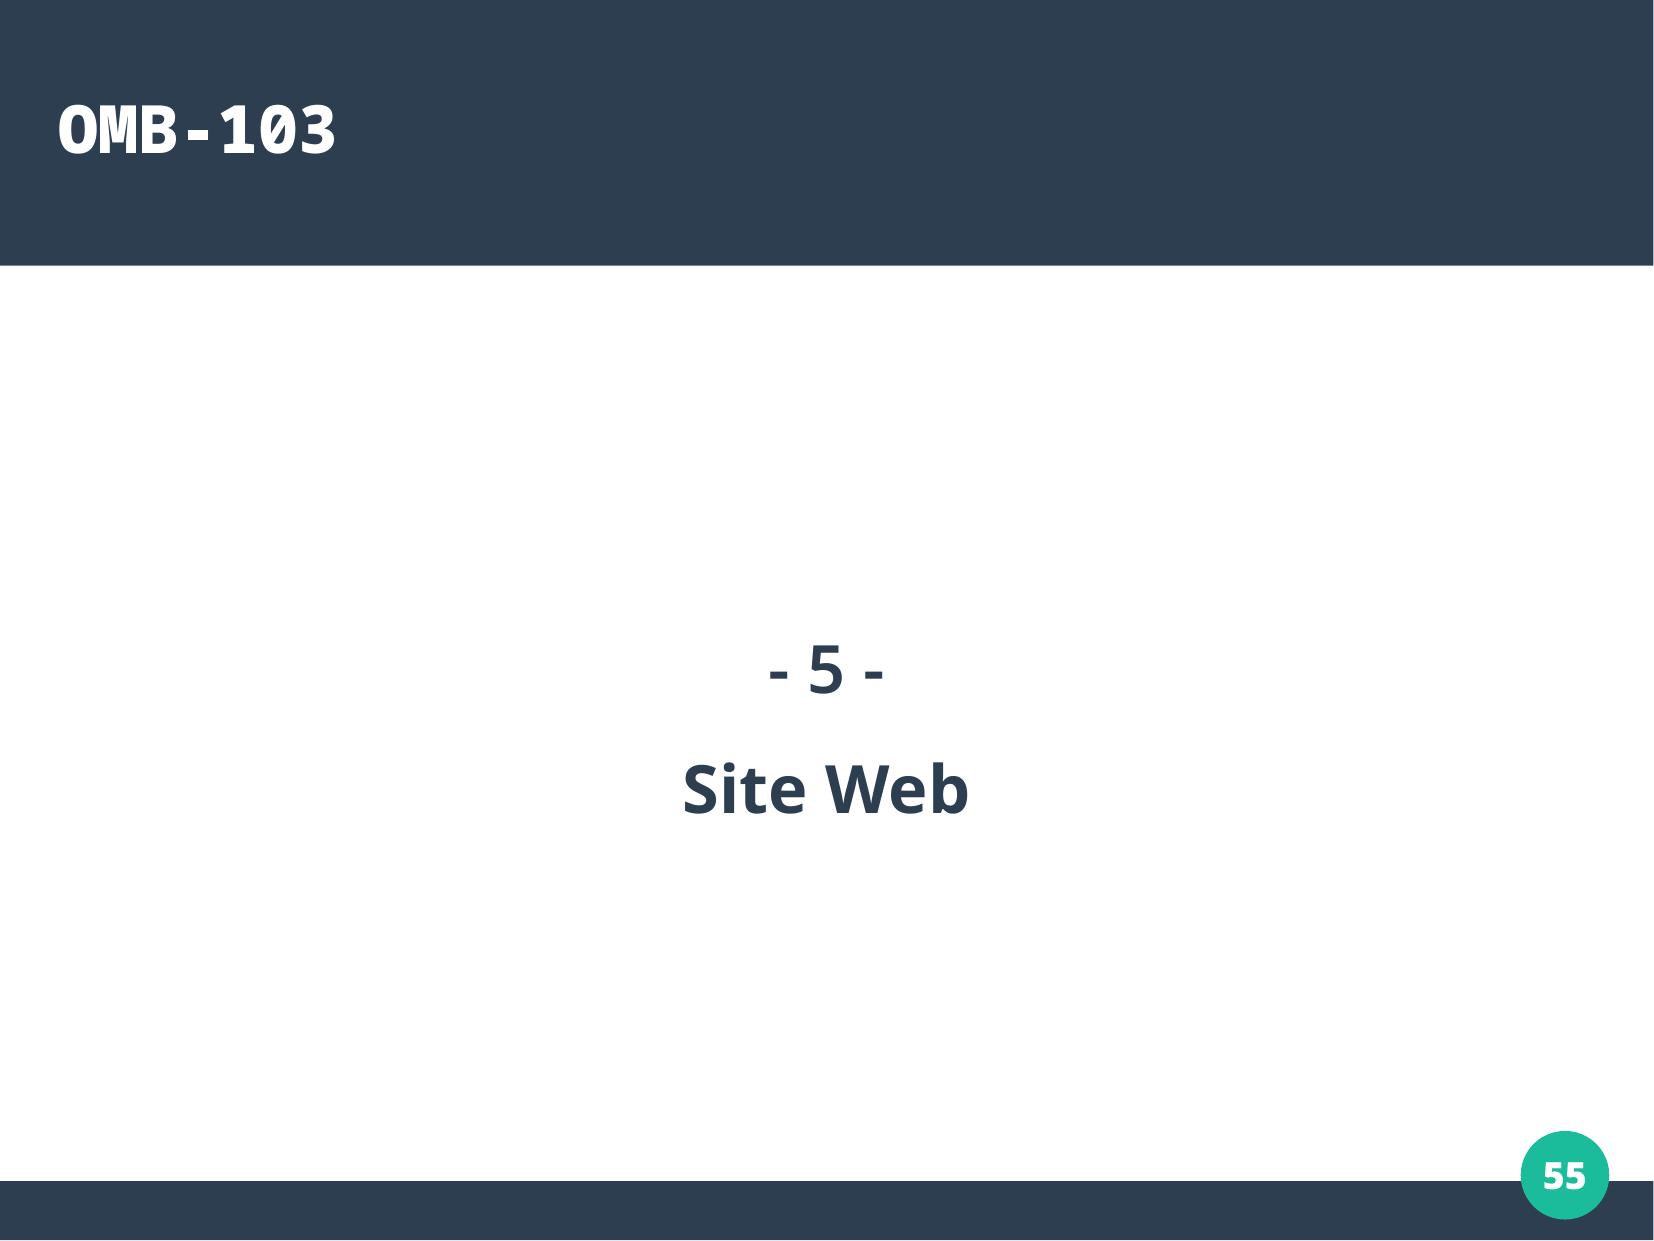

# OMB-103
- 5 -
Site Web
55